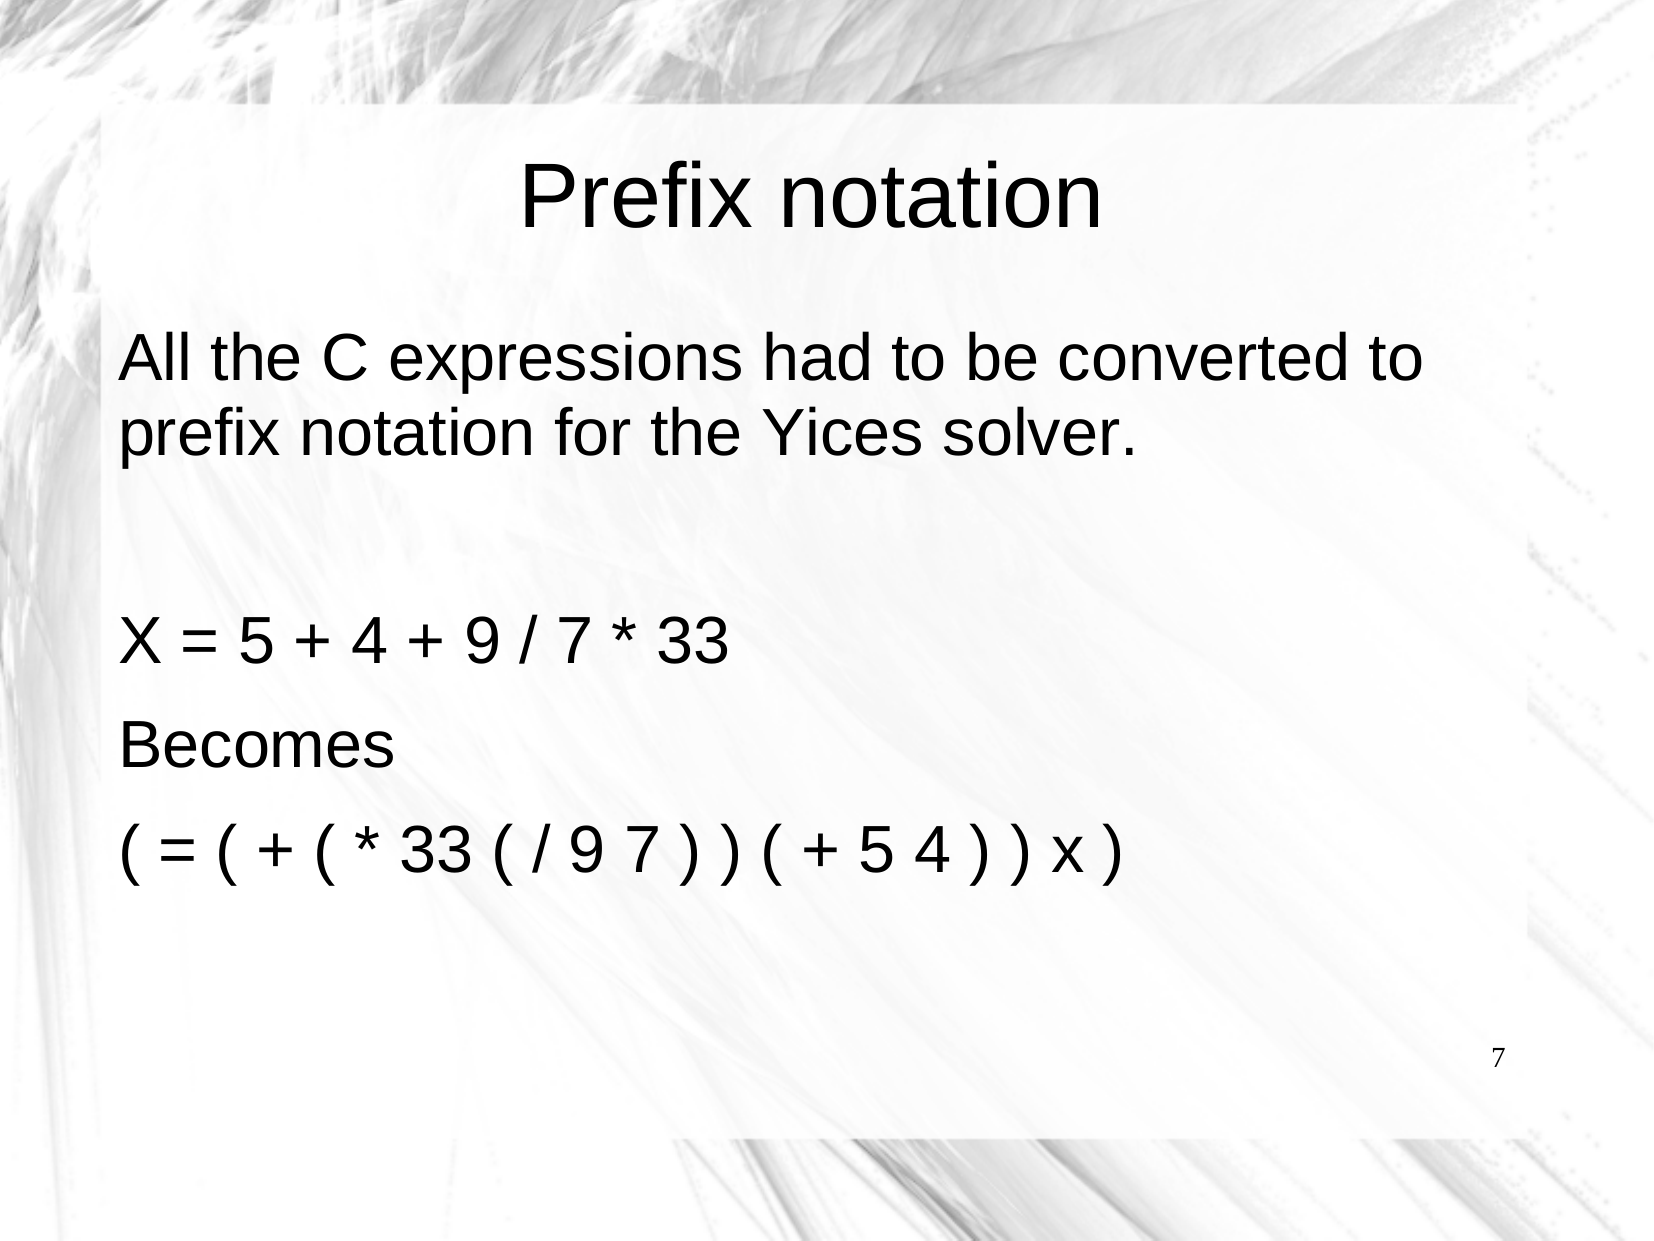

# Prefix notation
All the C expressions had to be converted to prefix notation for the Yices solver.
X = 5 + 4 + 9 / 7 * 33
Becomes
( = ( + ( * 33 ( / 9 7 ) ) ( + 5 4 ) ) x )
7